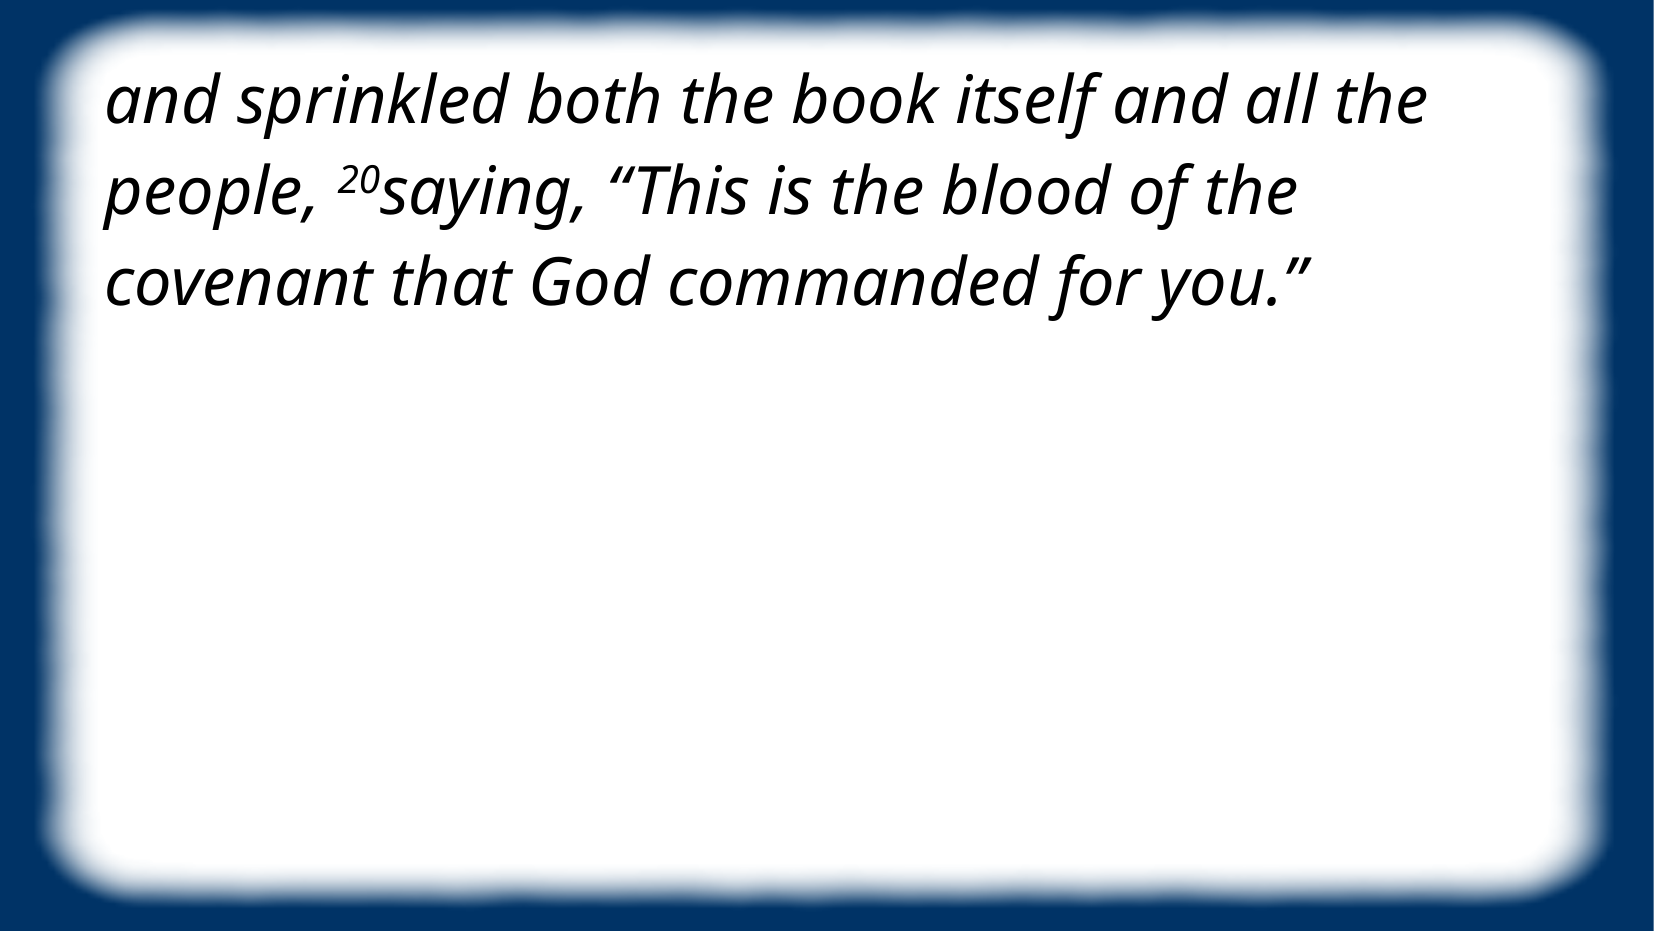

and sprinkled both the book itself and all the people, 20saying, “This is the blood of the covenant that God commanded for you.”